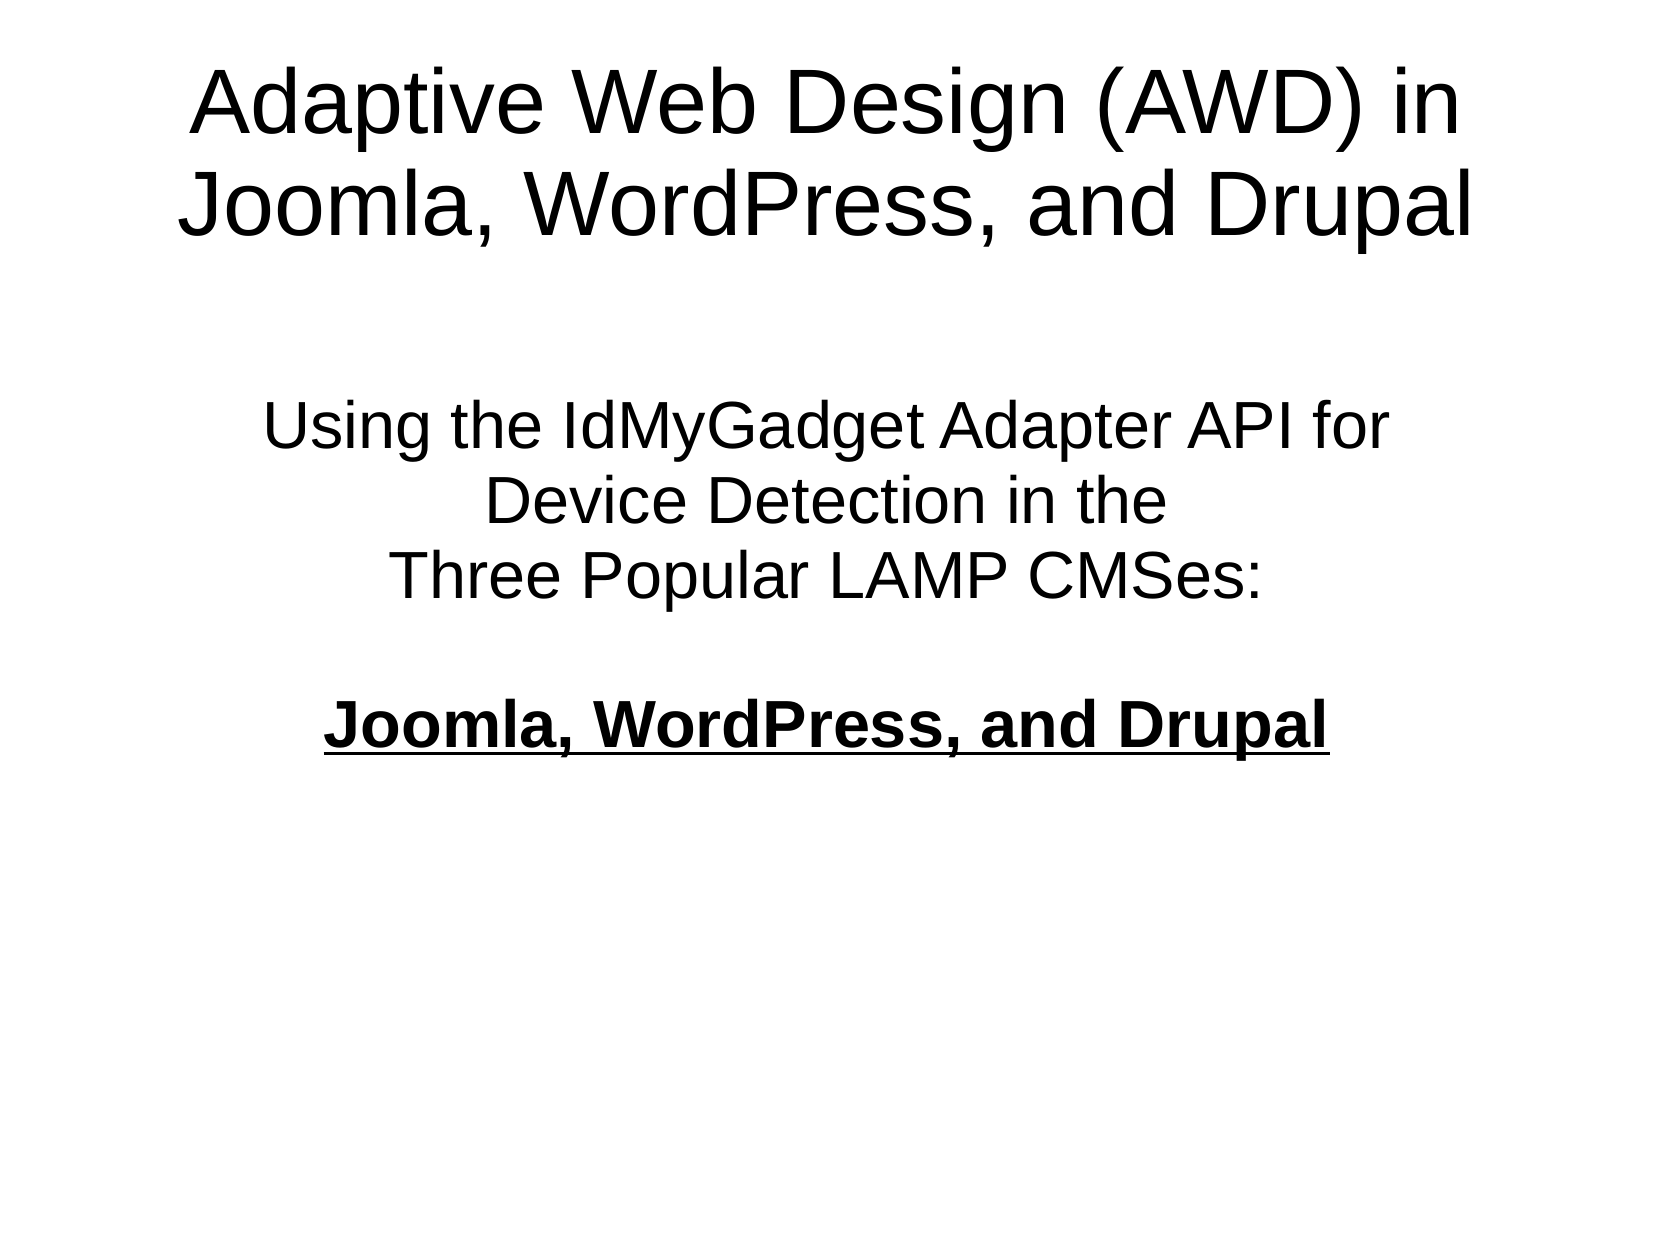

# Adaptive Web Design (AWD) in Joomla, WordPress, and Drupal
Using the IdMyGadget Adapter API for
Device Detection in the
Three Popular LAMP CMSes:
Joomla, WordPress, and Drupal